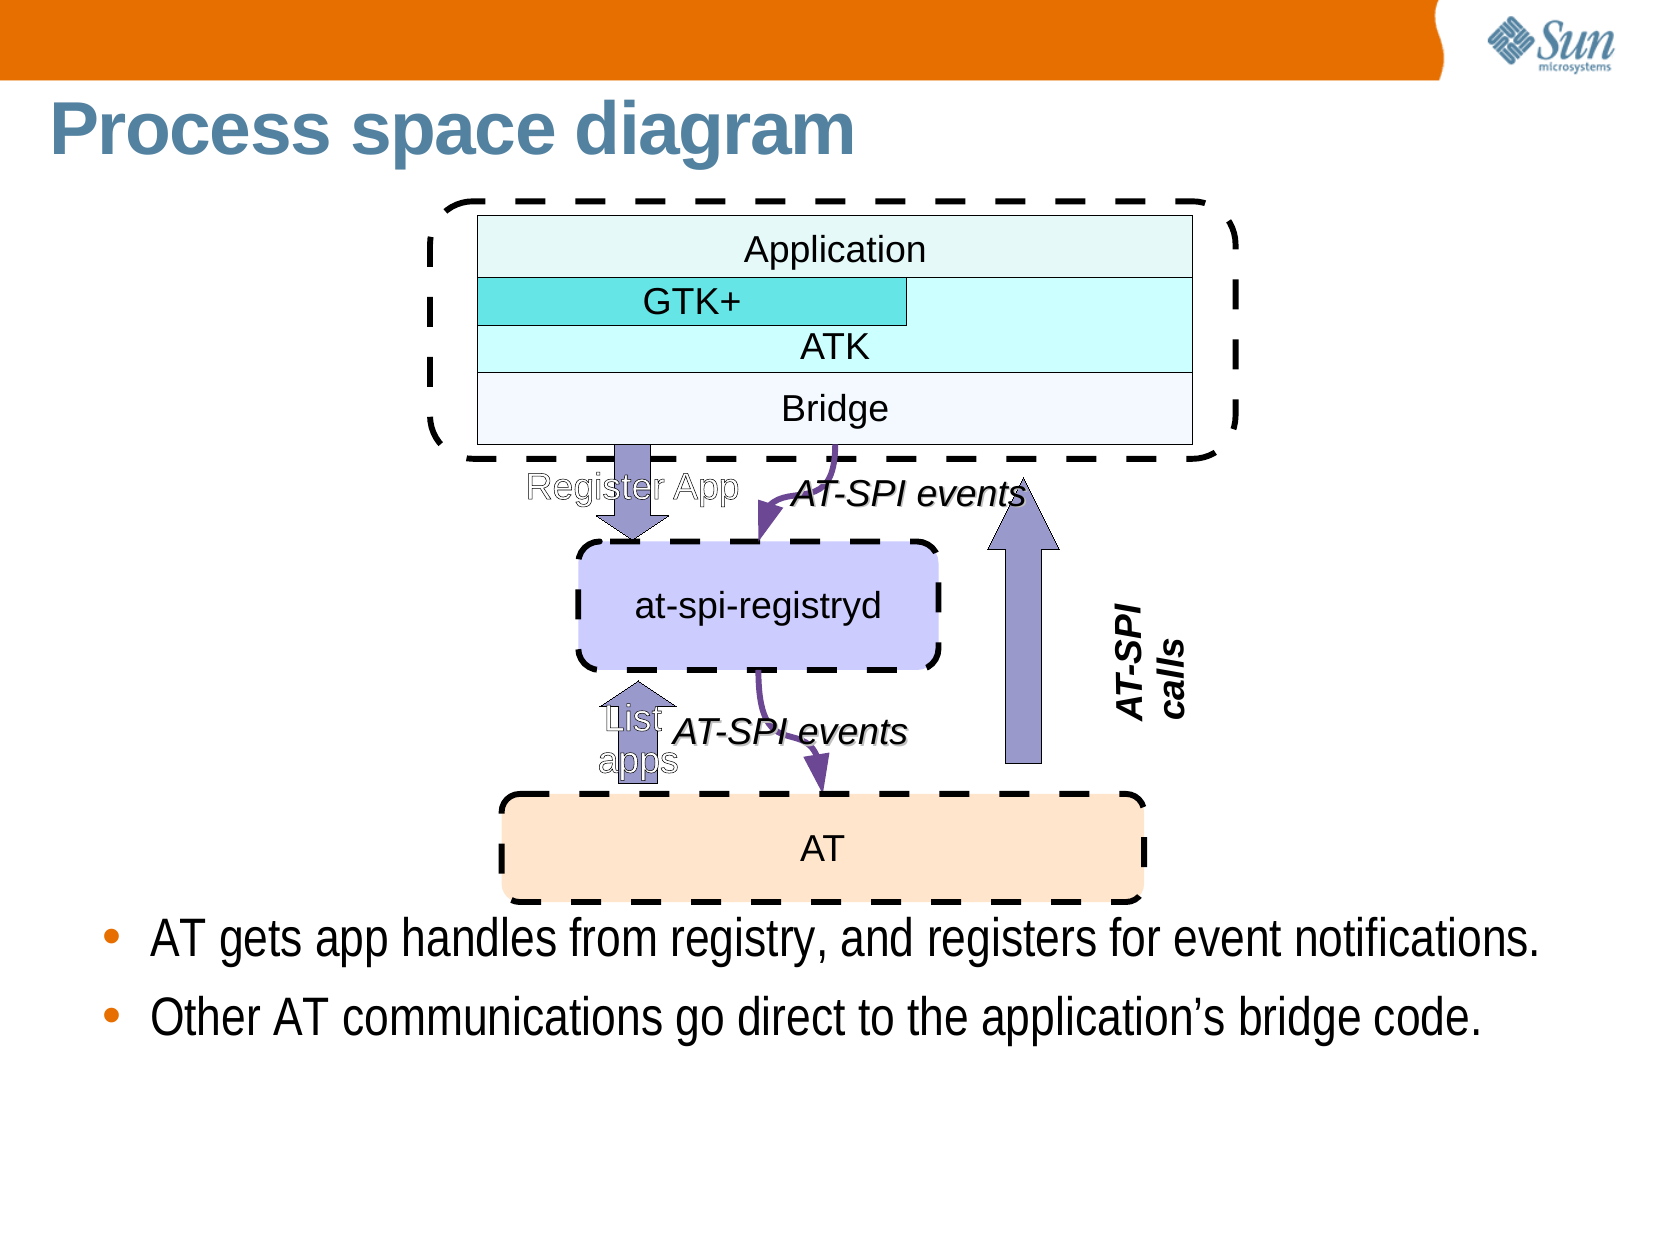

# Process space diagram
Application
ATK
GTK+
Bridge
Register App
at-spi-registryd
AT-SPI calls
List
apps
AT
AT gets app handles from registry, and registers for event notifications.
Other AT communications go direct to the application’s bridge code.